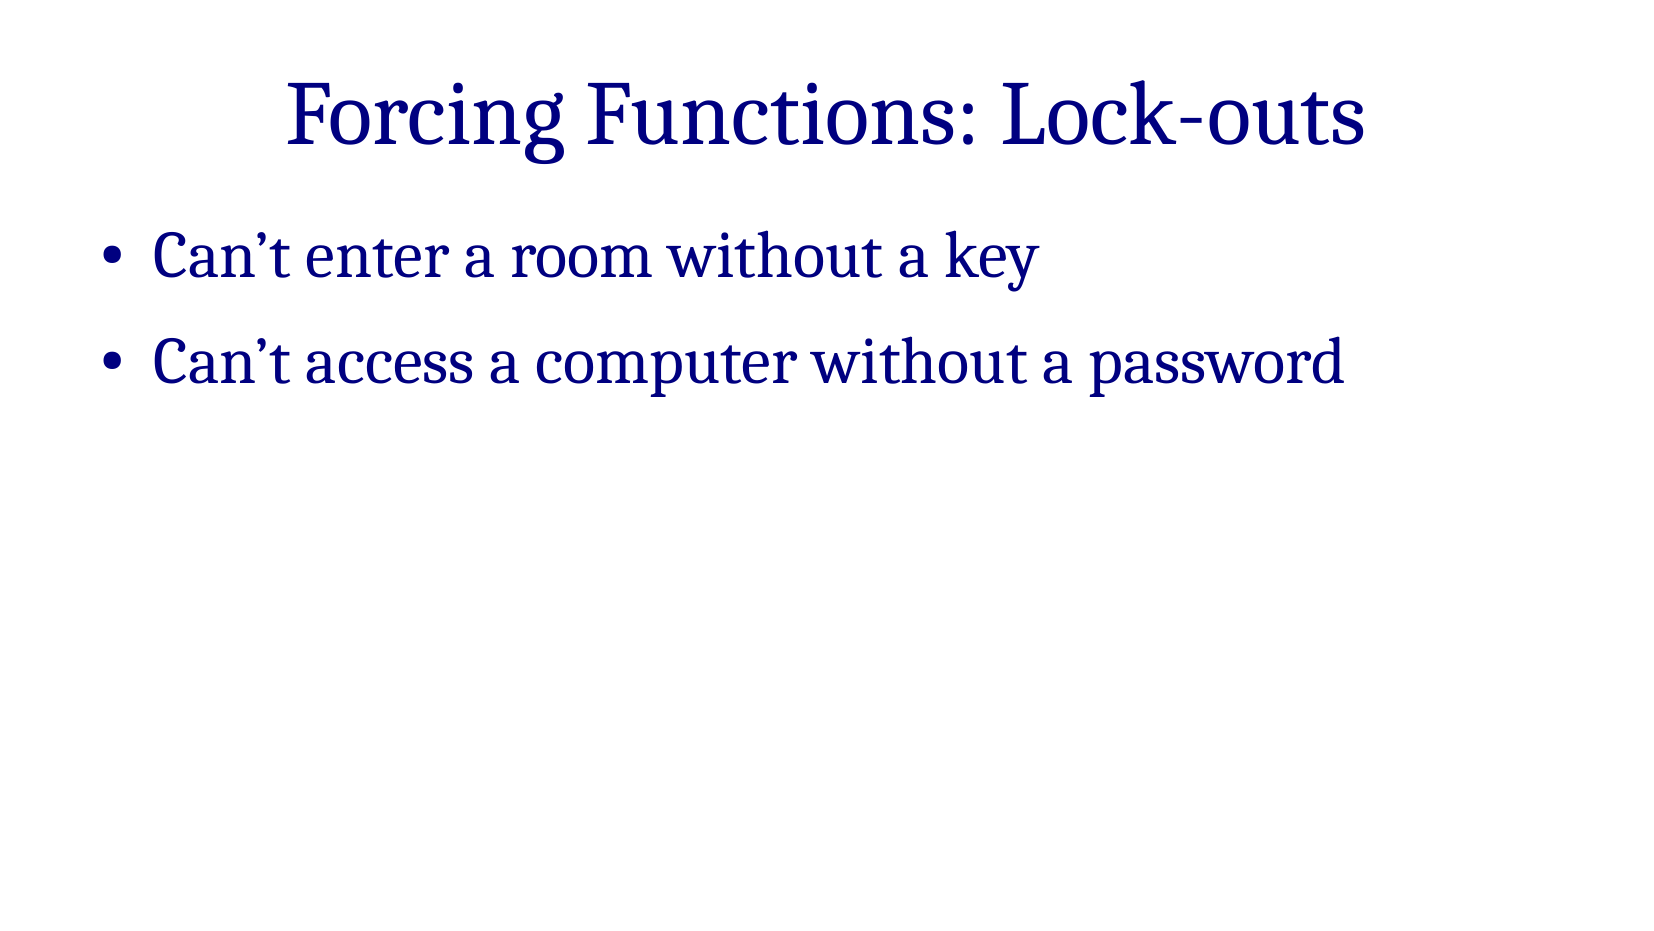

# Forcing Functions: Lock-outs
Can’t enter a room without a key
Can’t access a computer without a password